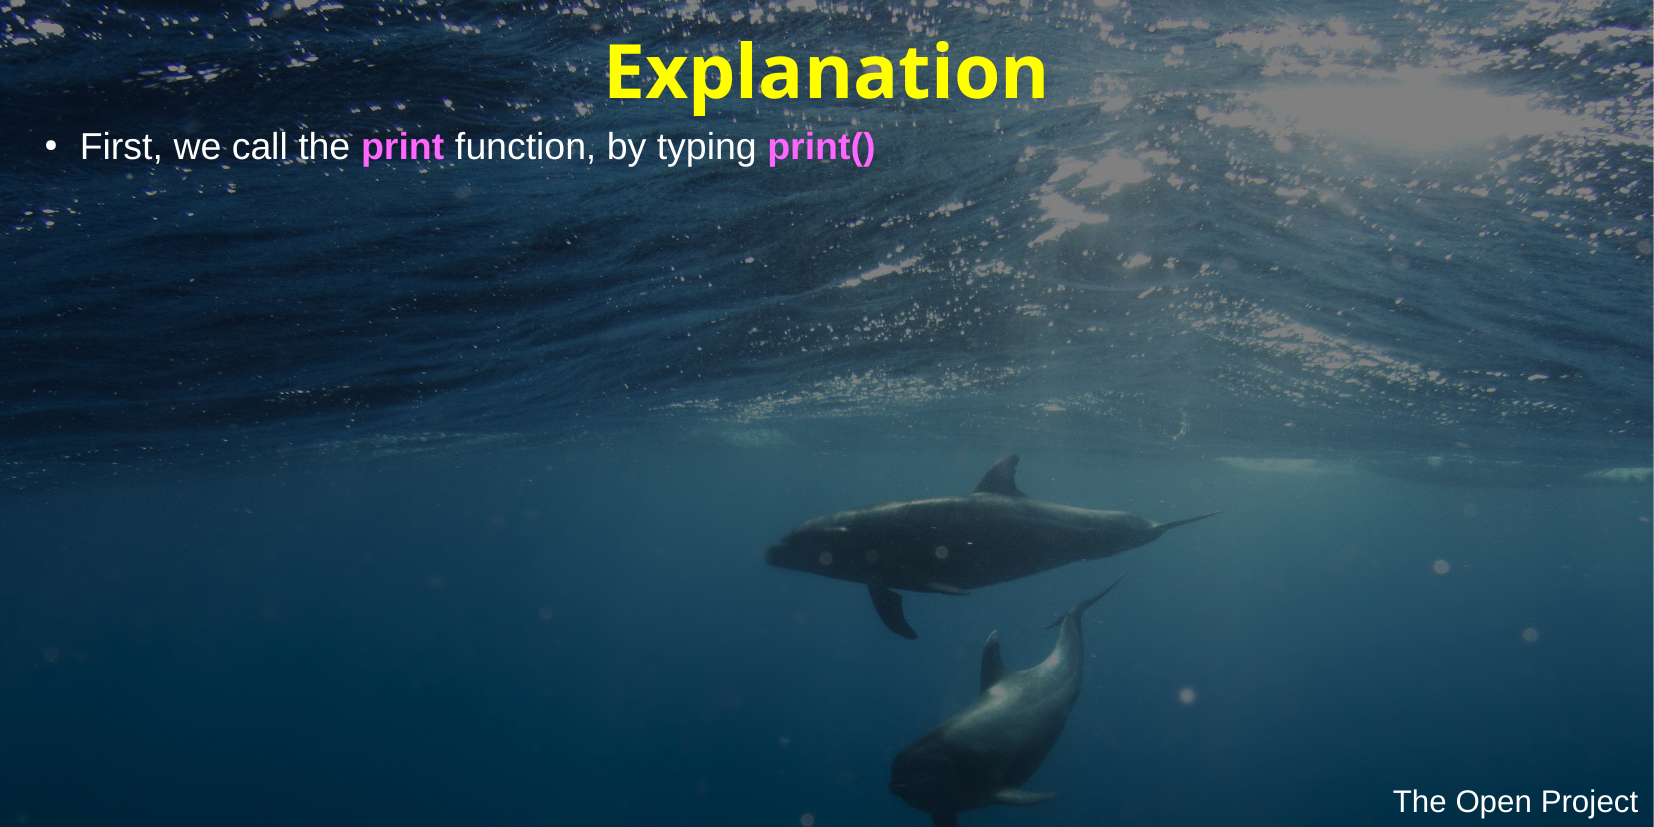

# Explanation
First, we call the print function, by typing print()
The Open Project